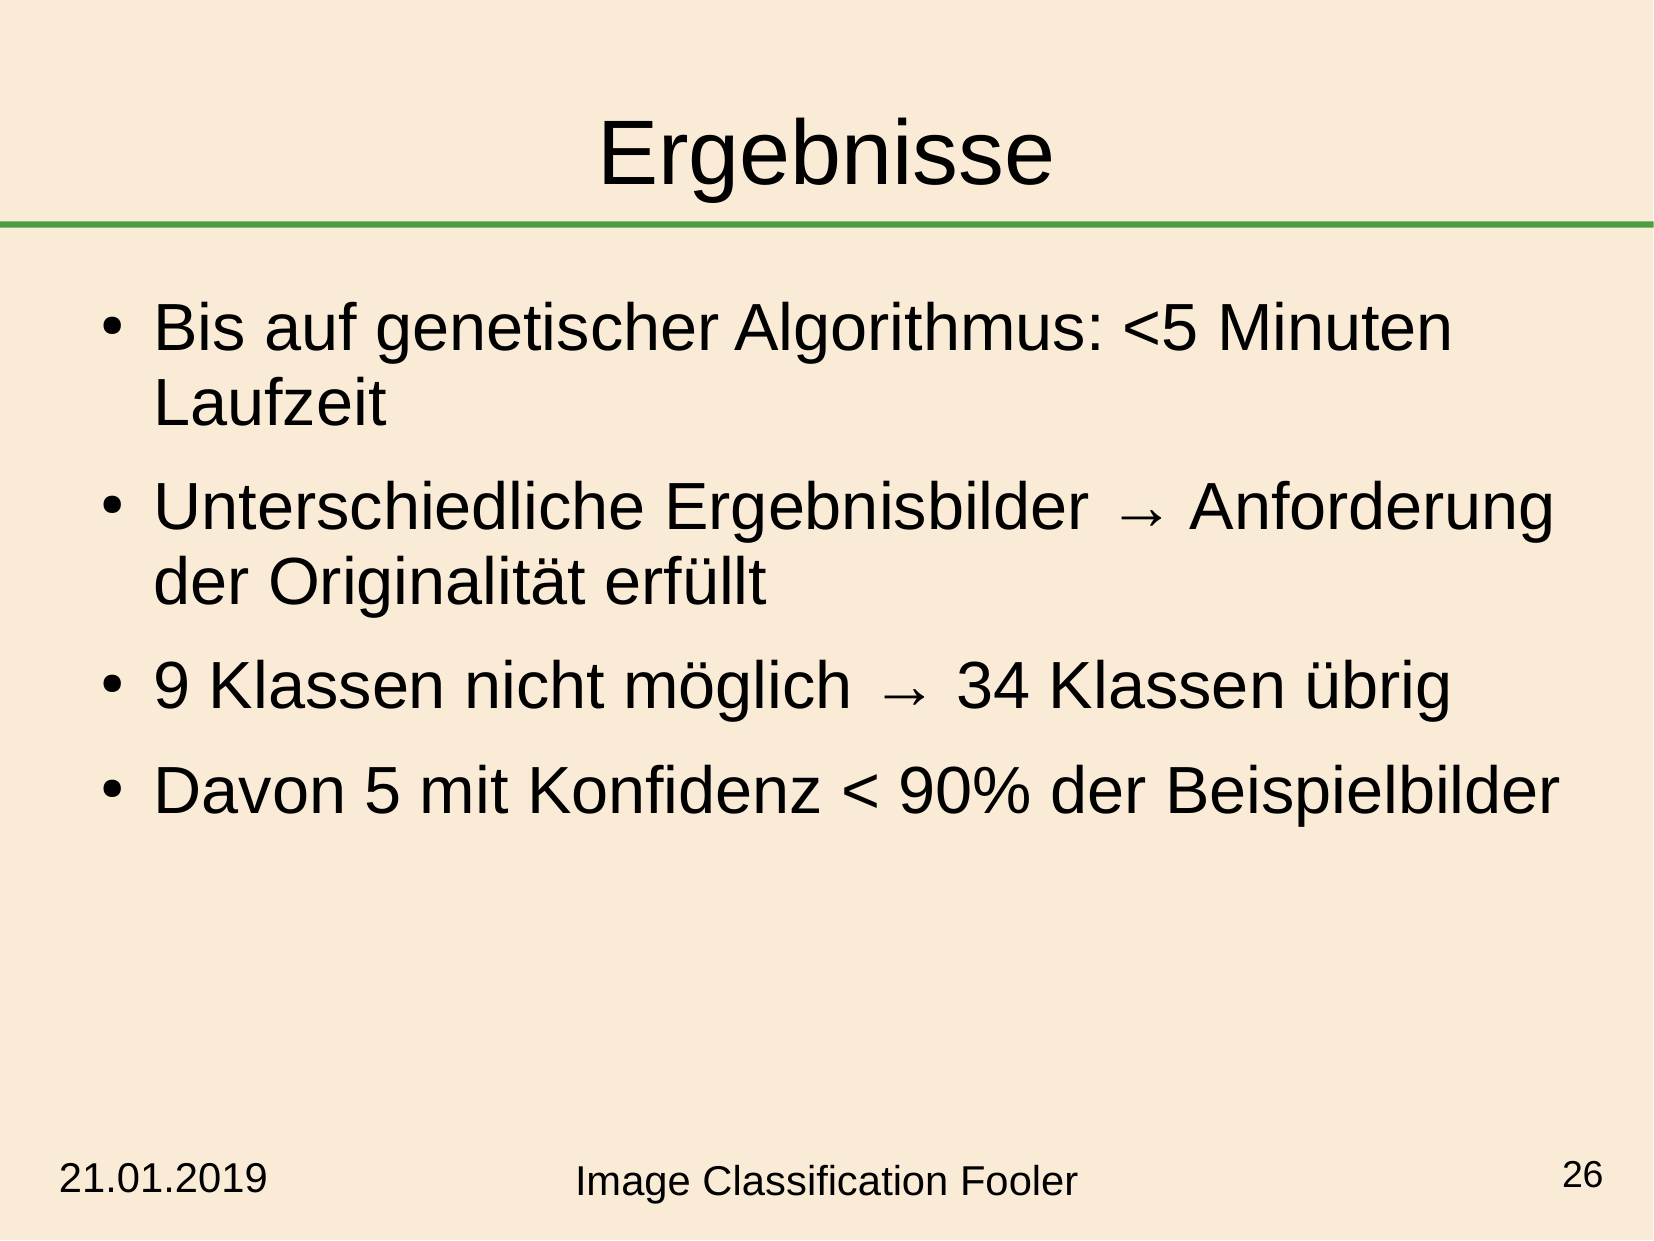

# Ergebnisse
Bis auf genetischer Algorithmus: <5 Minuten Laufzeit
Unterschiedliche Ergebnisbilder → Anforderung der Originalität erfüllt
9 Klassen nicht möglich → 34 Klassen übrig
Davon 5 mit Konfidenz < 90% der Beispielbilder